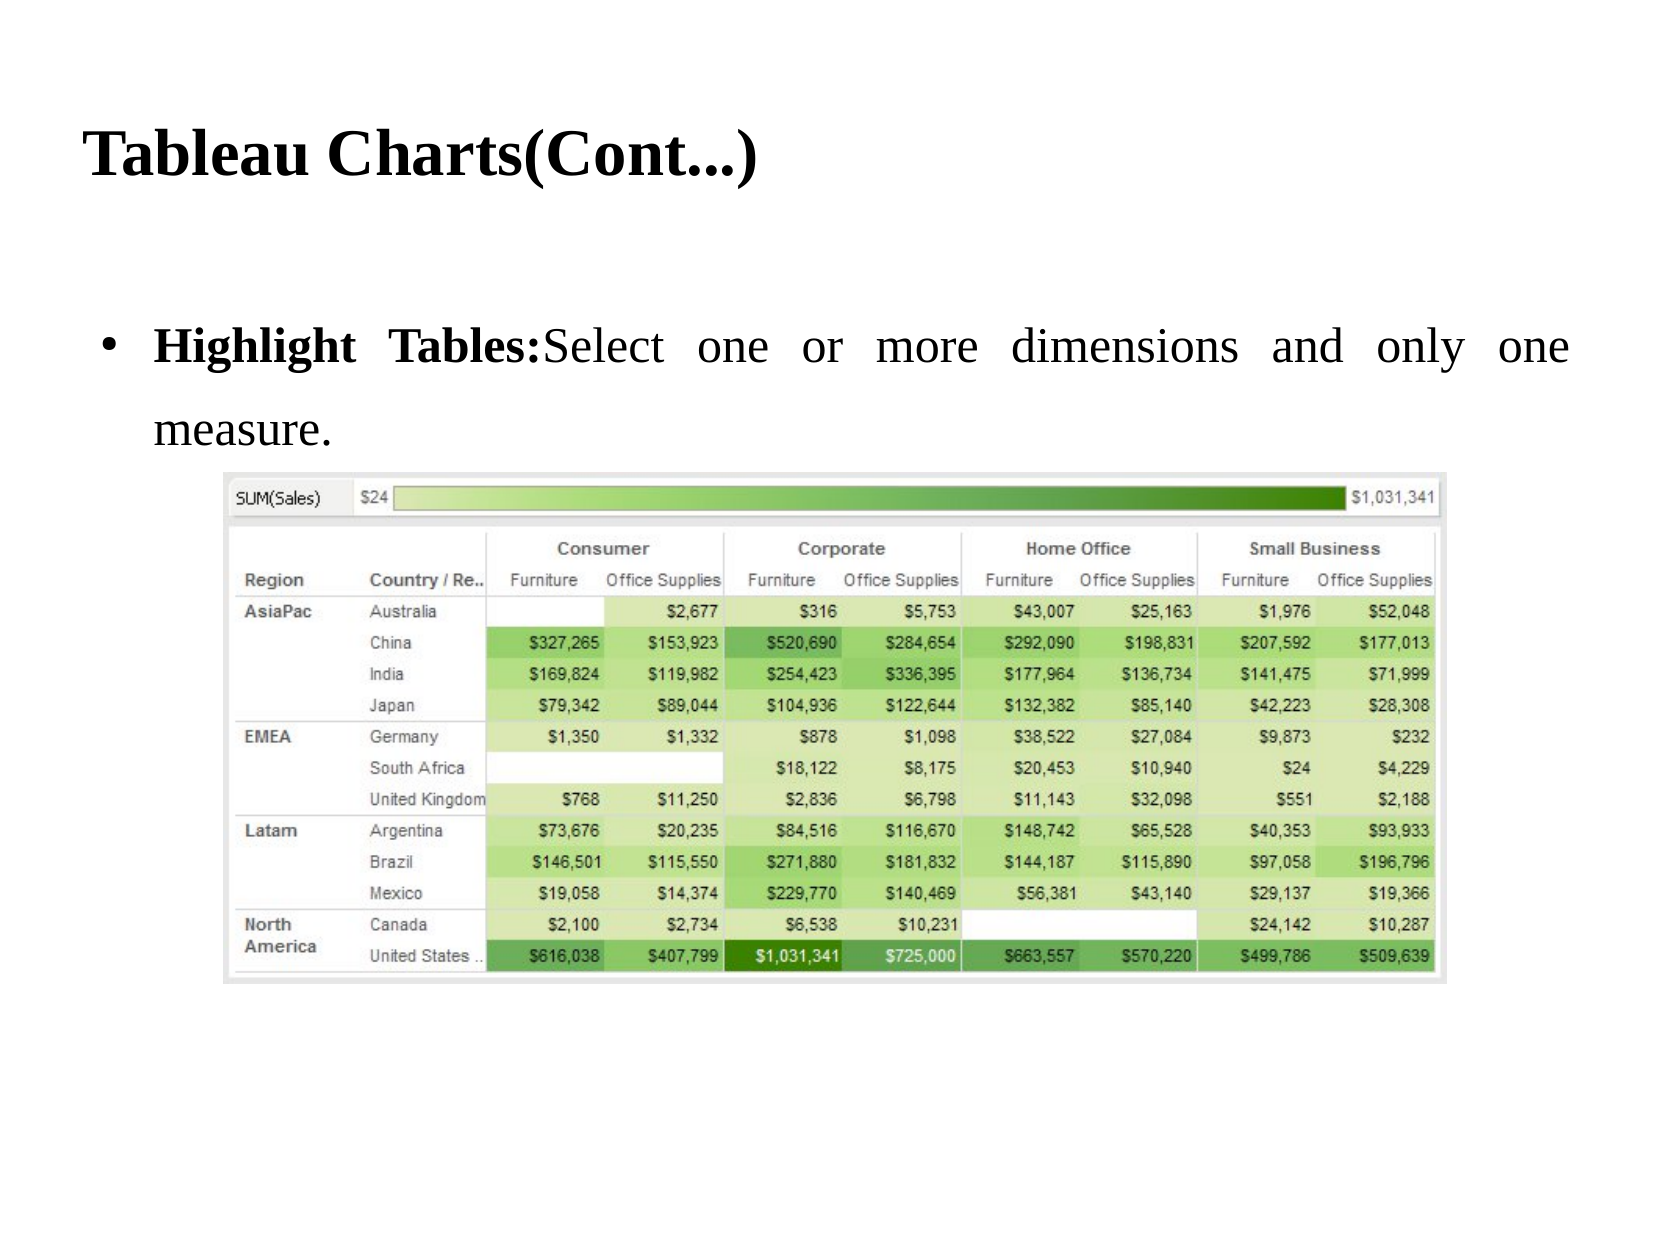

# Tableau Charts(Cont...)
Highlight Tables:Select one or more dimensions and only one measure.